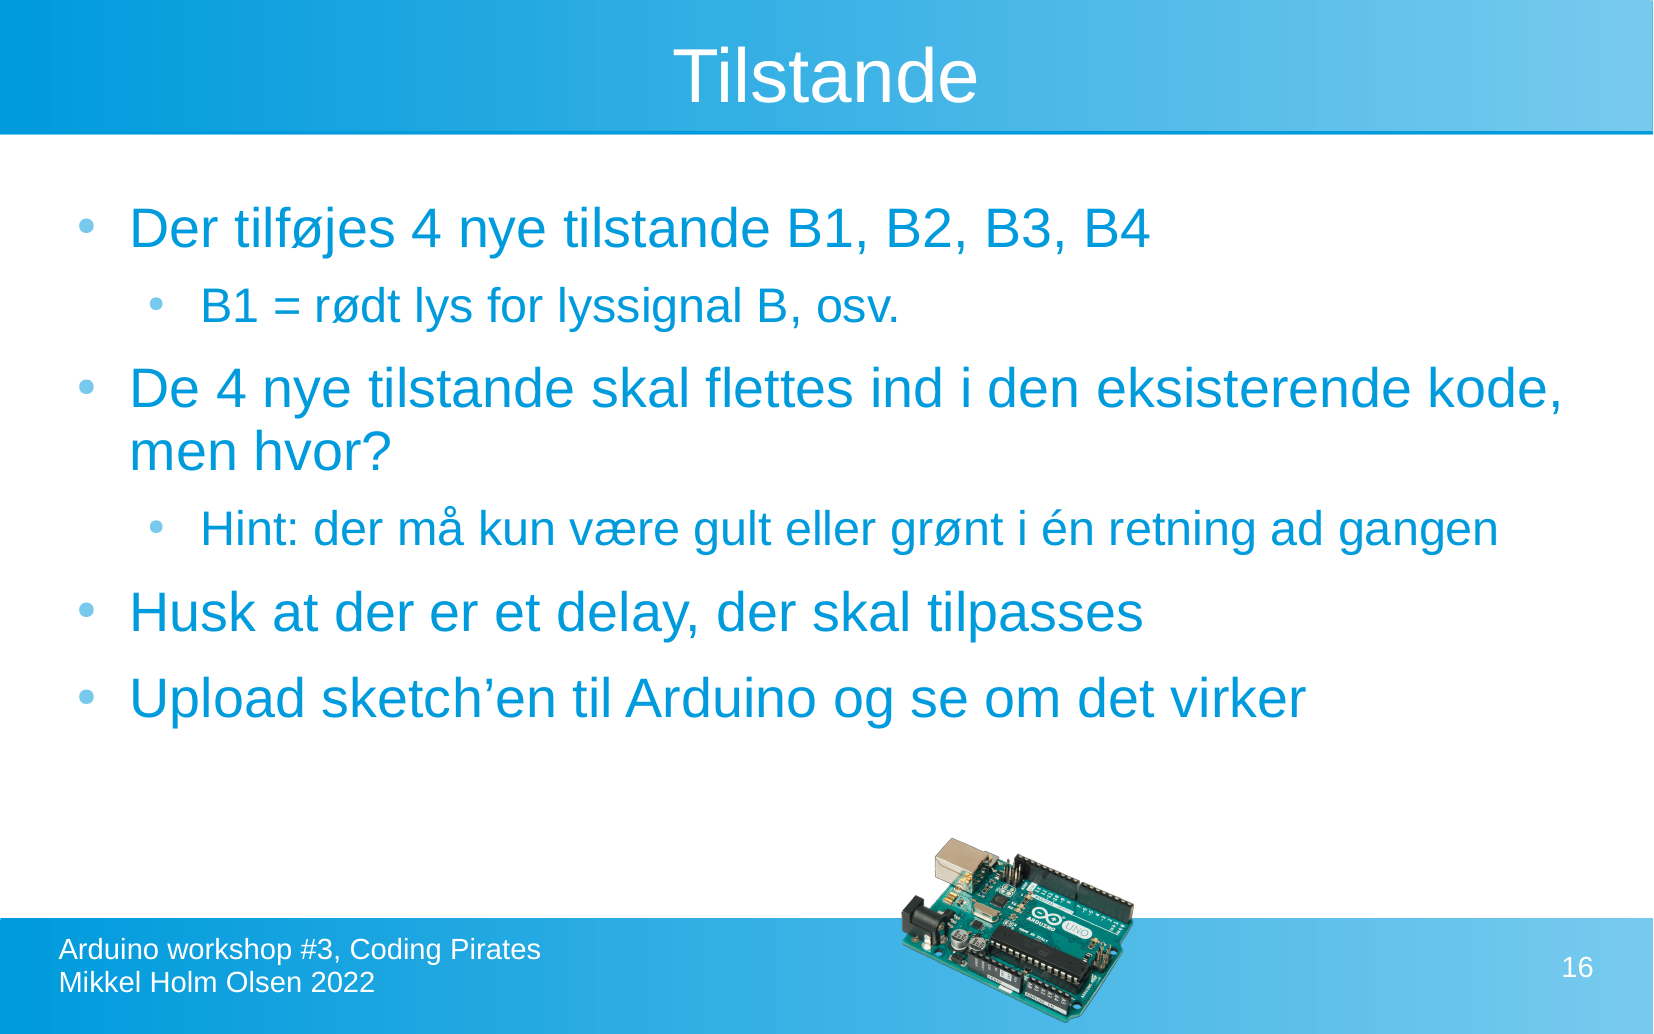

# Tilstande
Der tilføjes 4 nye tilstande B1, B2, B3, B4
B1 = rødt lys for lyssignal B, osv.
De 4 nye tilstande skal flettes ind i den eksisterende kode, men hvor?
Hint: der må kun være gult eller grønt i én retning ad gangen
Husk at der er et delay, der skal tilpasses
Upload sketch’en til Arduino og se om det virker
16